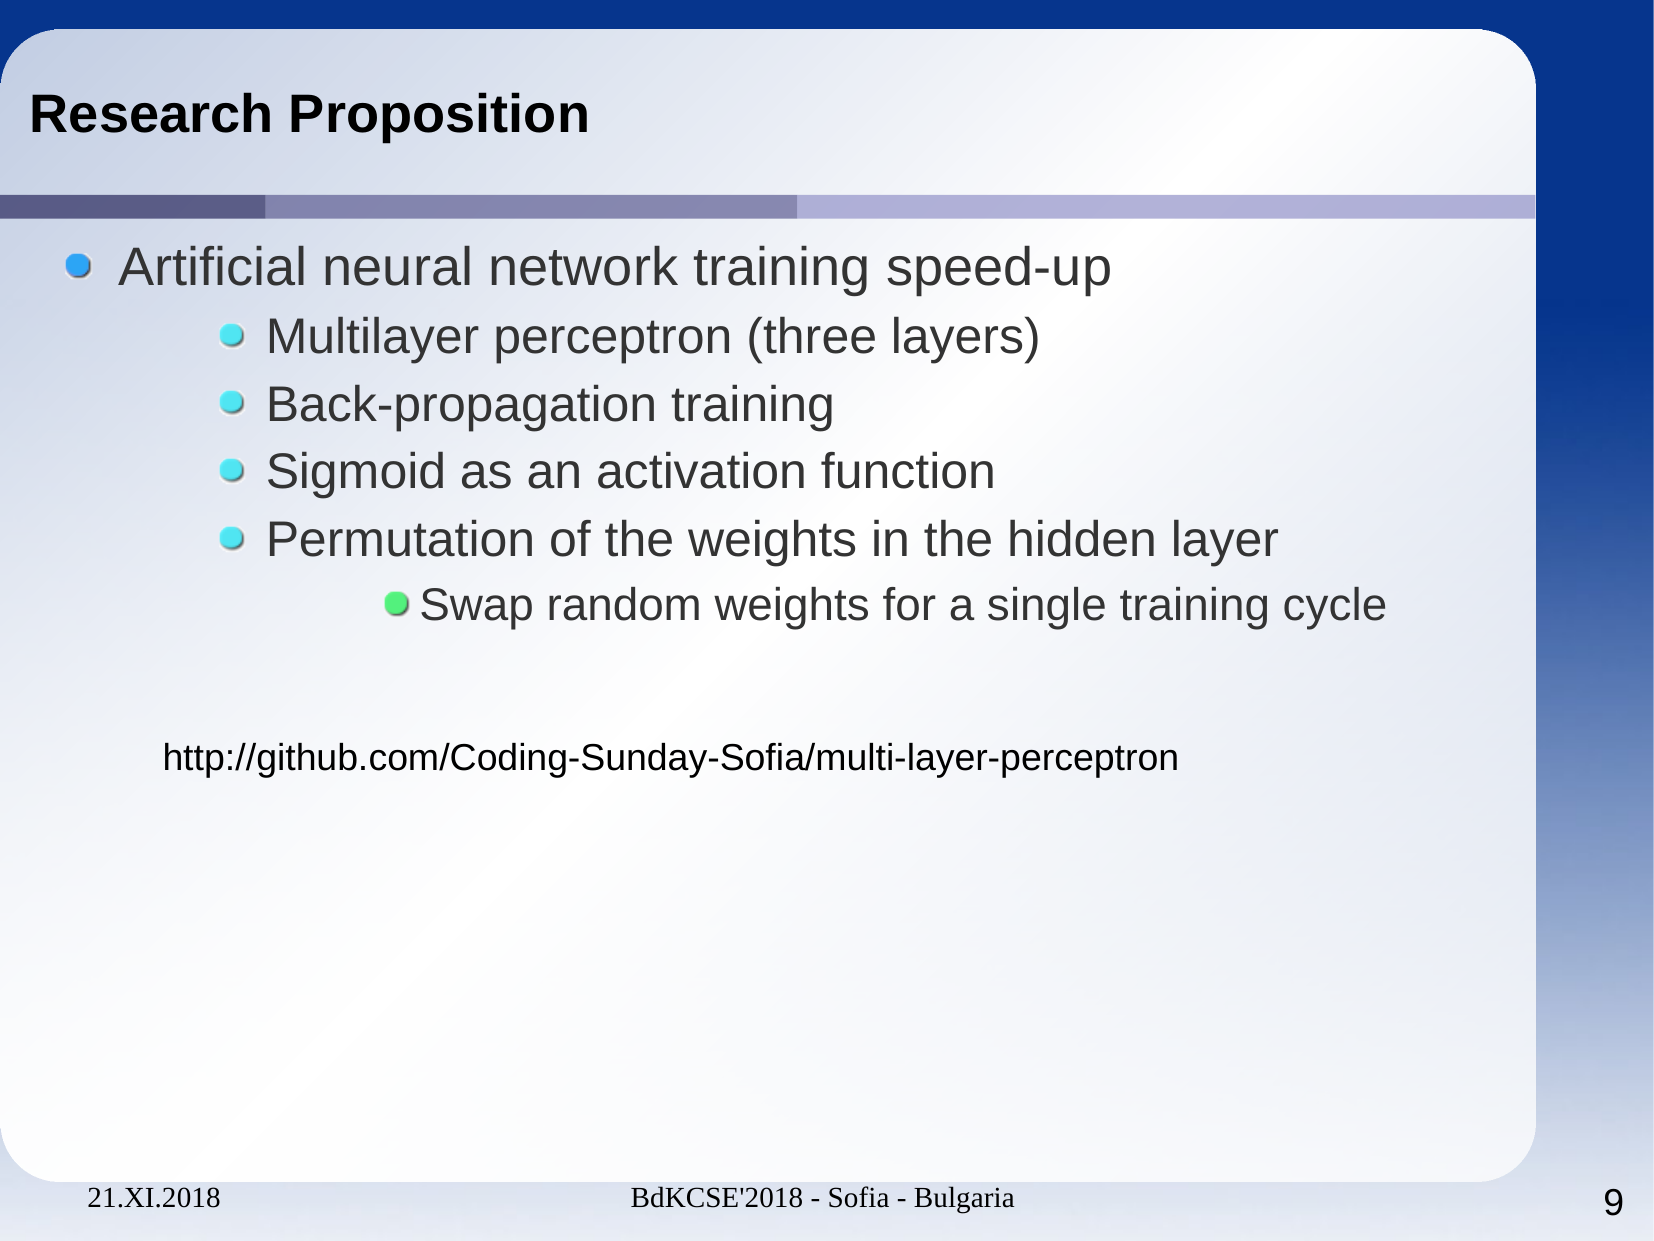

# Research Proposition
Artificial neural network training speed-up
Multilayer perceptron (three layers)
Back-propagation training
Sigmoid as an activation function
Permutation of the weights in the hidden layer
Swap random weights for a single training cycle
http://github.com/Coding-Sunday-Sofia/multi-layer-perceptron
21.XI.2018
BdKCSE'2018 - Sofia - Bulgaria
9